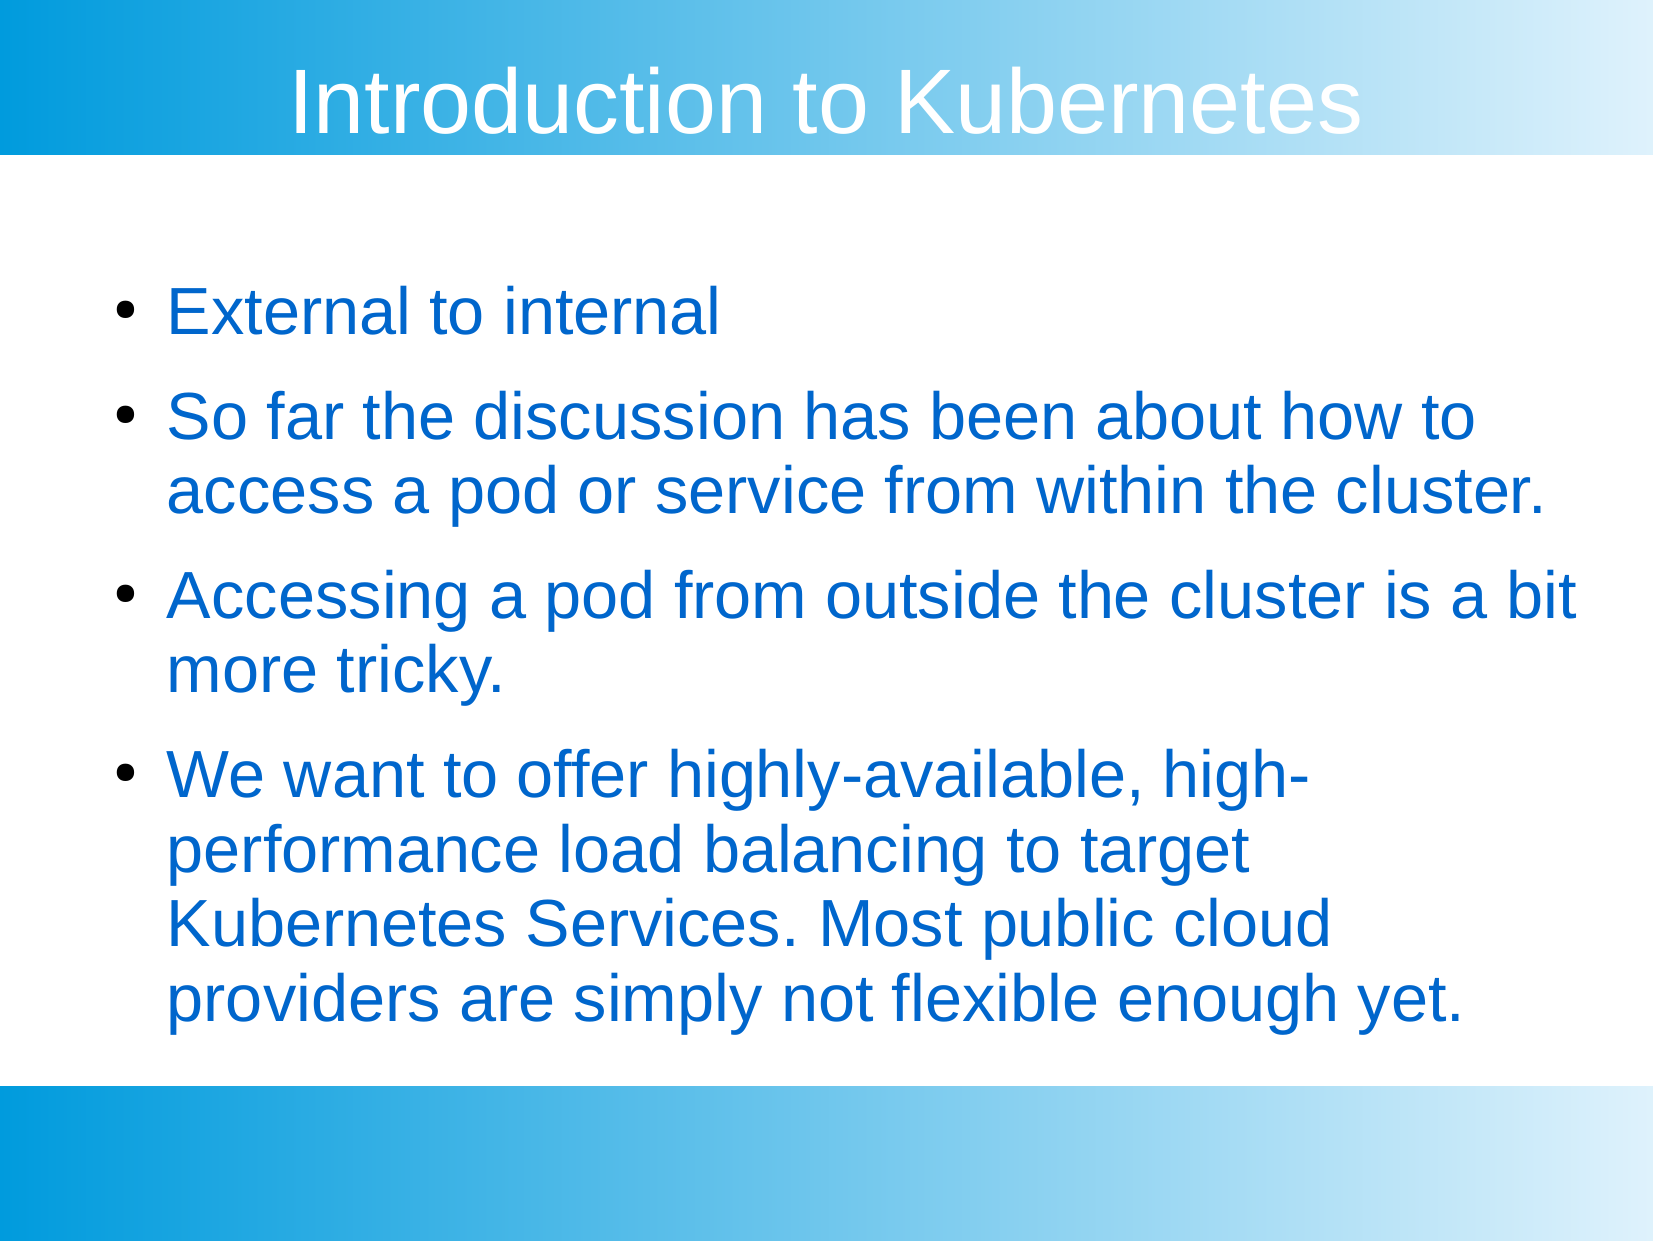

# Introduction to Kubernetes
External to internal
So far the discussion has been about how to access a pod or service from within the cluster.
Accessing a pod from outside the cluster is a bit more tricky.
We want to offer highly-available, high-performance load balancing to target Kubernetes Services. Most public cloud providers are simply not flexible enough yet.